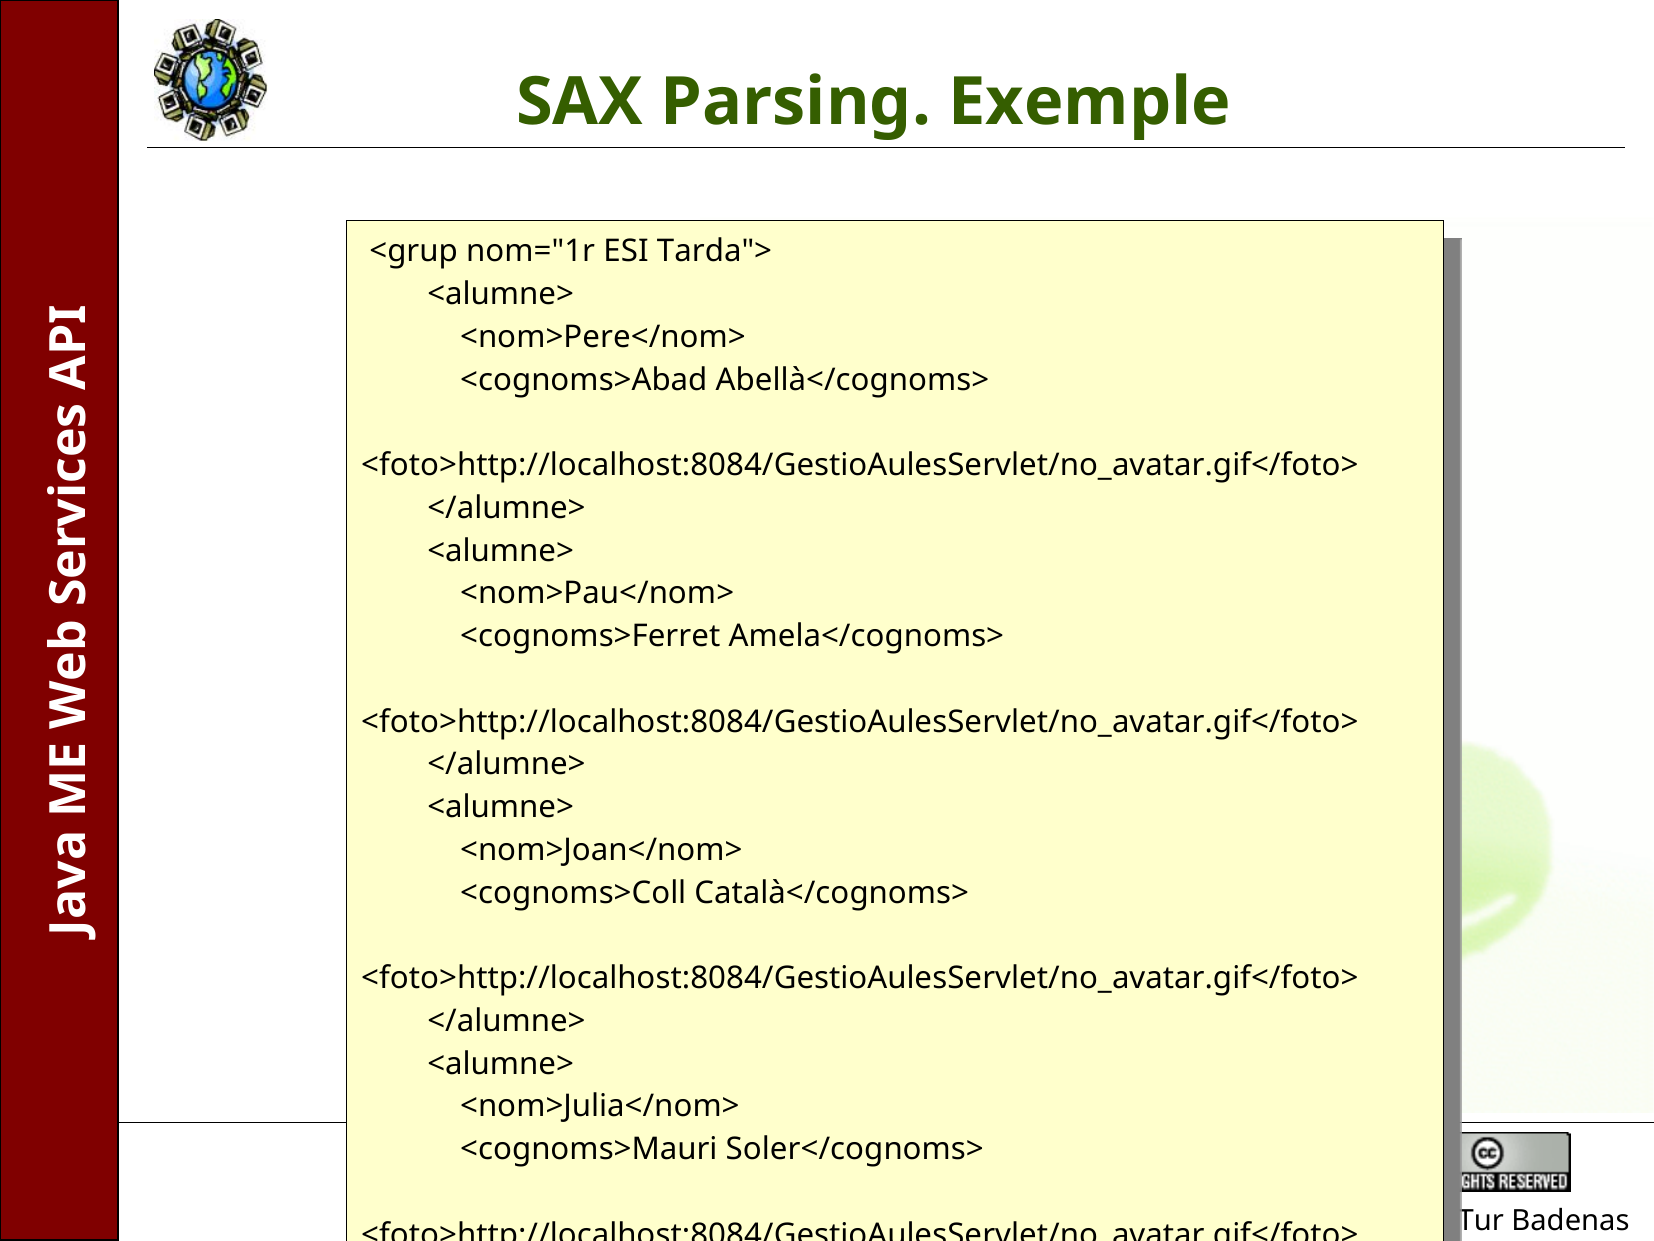

# SAX Parsing. Exemple
 <grup nom="1r ESI Tarda">
 <alumne>
 <nom>Pere</nom>
 <cognoms>Abad Abellà</cognoms>
 <foto>http://localhost:8084/GestioAulesServlet/no_avatar.gif</foto>
 </alumne>
 <alumne>
 <nom>Pau</nom>
 <cognoms>Ferret Amela</cognoms>
 <foto>http://localhost:8084/GestioAulesServlet/no_avatar.gif</foto>
 </alumne>
 <alumne>
 <nom>Joan</nom>
 <cognoms>Coll Català</cognoms>
 <foto>http://localhost:8084/GestioAulesServlet/no_avatar.gif</foto>
 </alumne>
 <alumne>
 <nom>Julia</nom>
 <cognoms>Mauri Soler</cognoms>
 <foto>http://localhost:8084/GestioAulesServlet/no_avatar.gif</foto>
 </alumne>
 </grup>